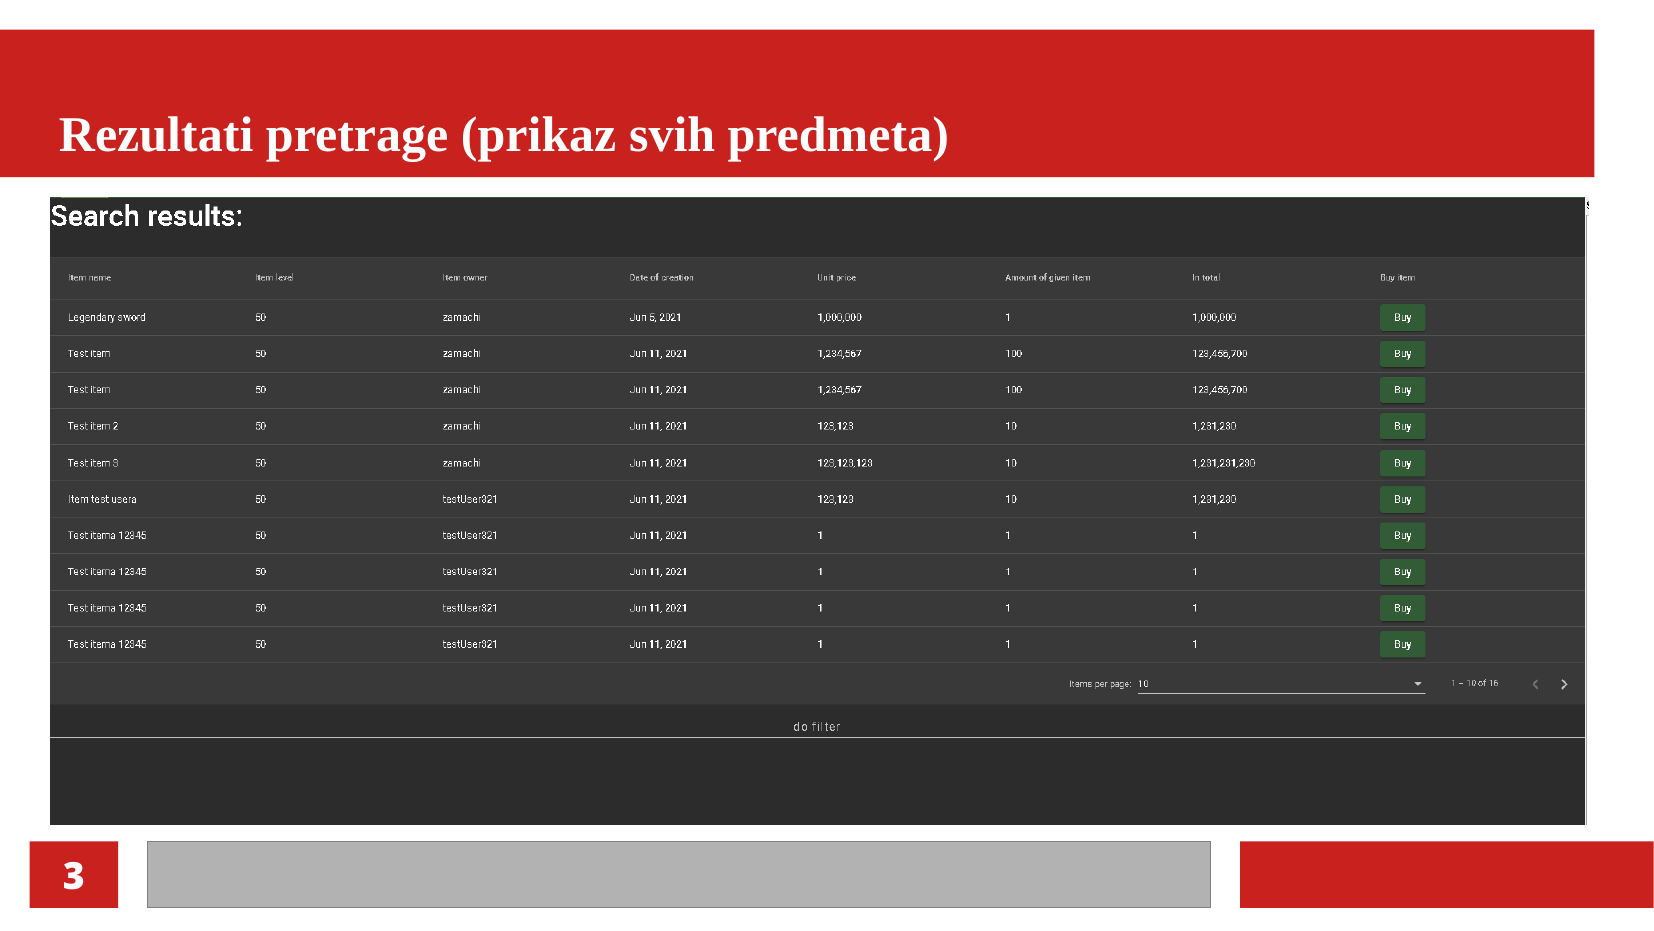

# Rezultati pretrage (prikaz svih predmeta)
3